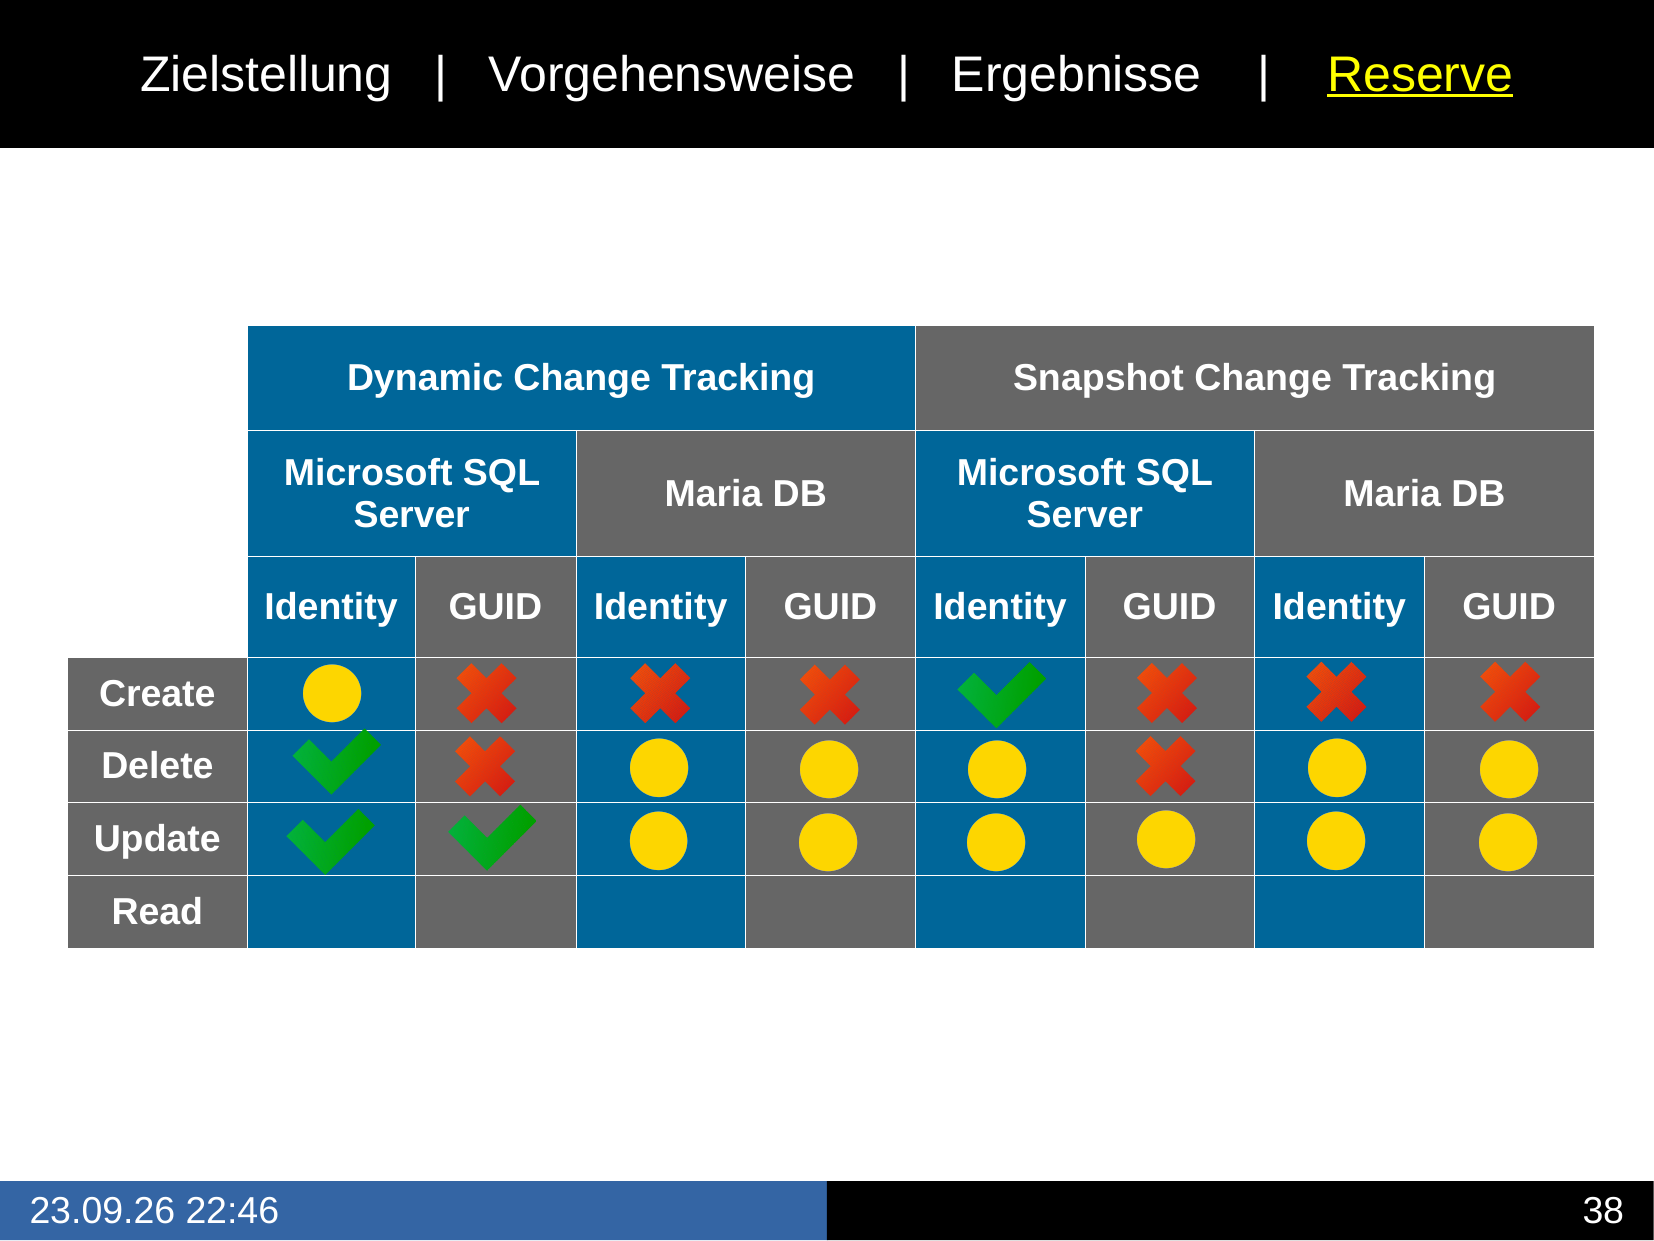

Zielstellung | Vorgehensweise | Ergebnisse | Reserve
| | Dynamic Change Tracking | | | | Snapshot Change Tracking | | | |
| --- | --- | --- | --- | --- | --- | --- | --- | --- |
| | Microsoft SQL Server | | Maria DB | | Microsoft SQL Server | | Maria DB | |
| | Identity | GUID | Identity | GUID | Identity | GUID | Identity | GUID |
| Create | | | | | | | | |
| Delete | | | | | | | | |
| Update | | | | | | | | |
| Read | | | | | | | | |
| | | | | | | | | |
#
38